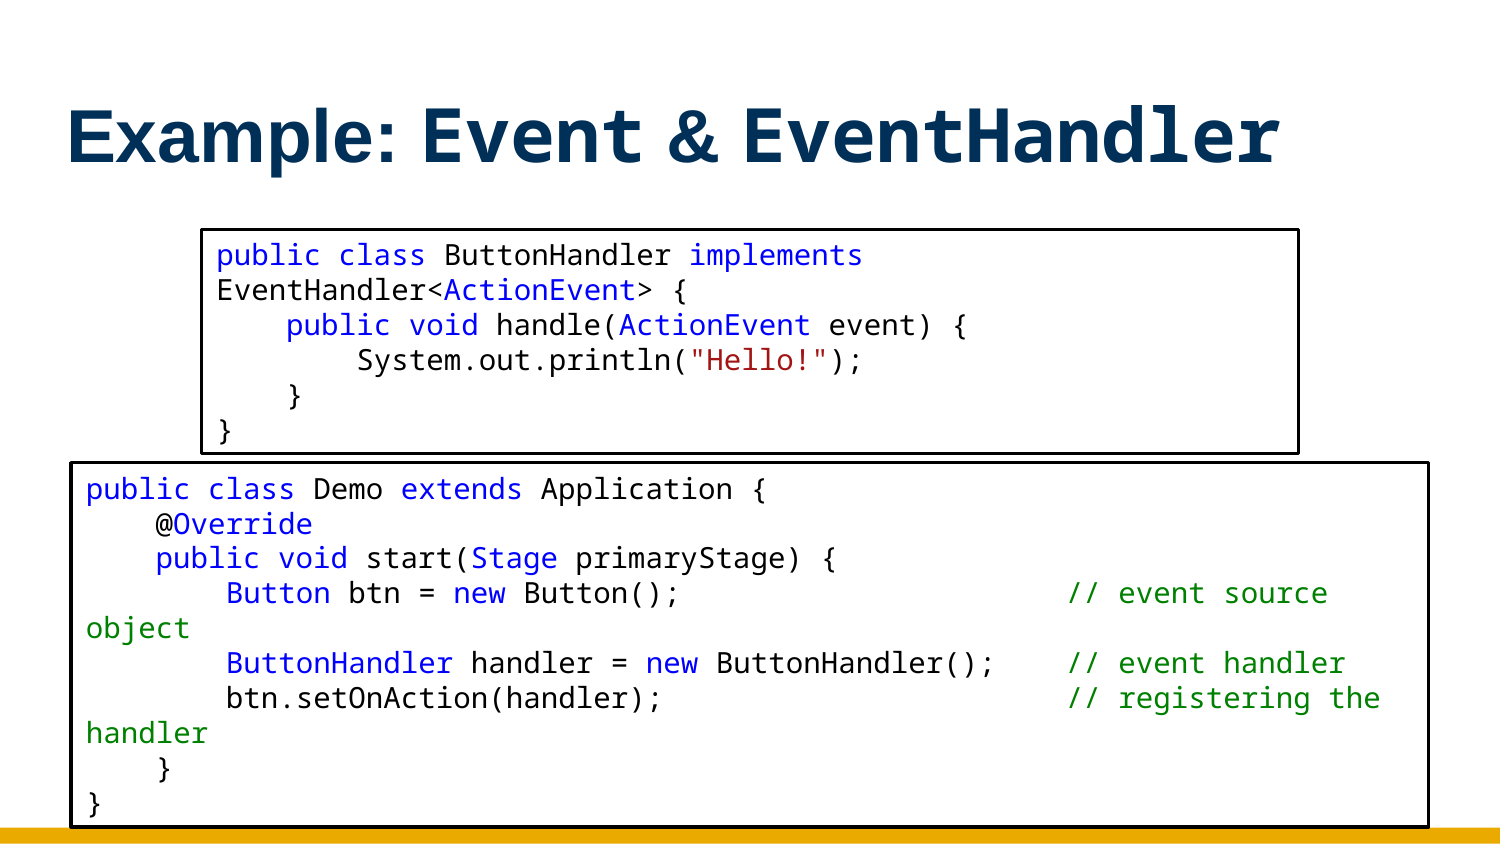

# Example: Event & EventHandler
public class ButtonHandler implements EventHandler<ActionEvent> {
    public void handle(ActionEvent event) {
        System.out.println("Hello!");
    }
}
public class Demo extends Application {
    @Override
    public void start(Stage primaryStage) {
        Button btn = new Button(); // event source object
        ButtonHandler handler = new ButtonHandler(); // event handler
        btn.setOnAction(handler); // registering the handler
    }
}